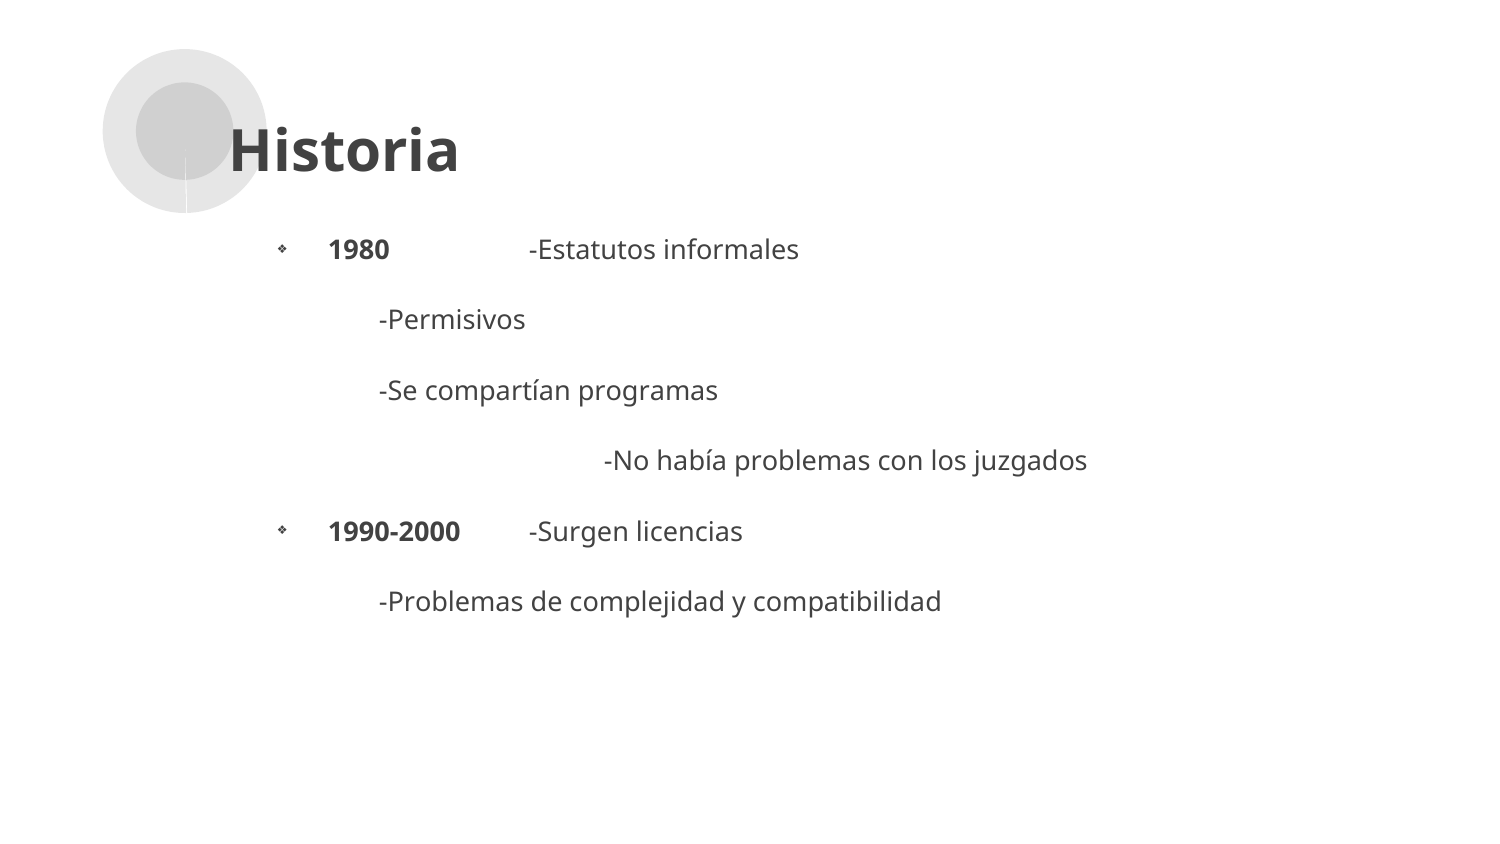

# Historia
1980		-Estatutos informales
		-Permisivos
		-Se compartían programas
	-No había problemas con los juzgados
1990-2000 	-Surgen licencias
		-Problemas de complejidad y compatibilidad